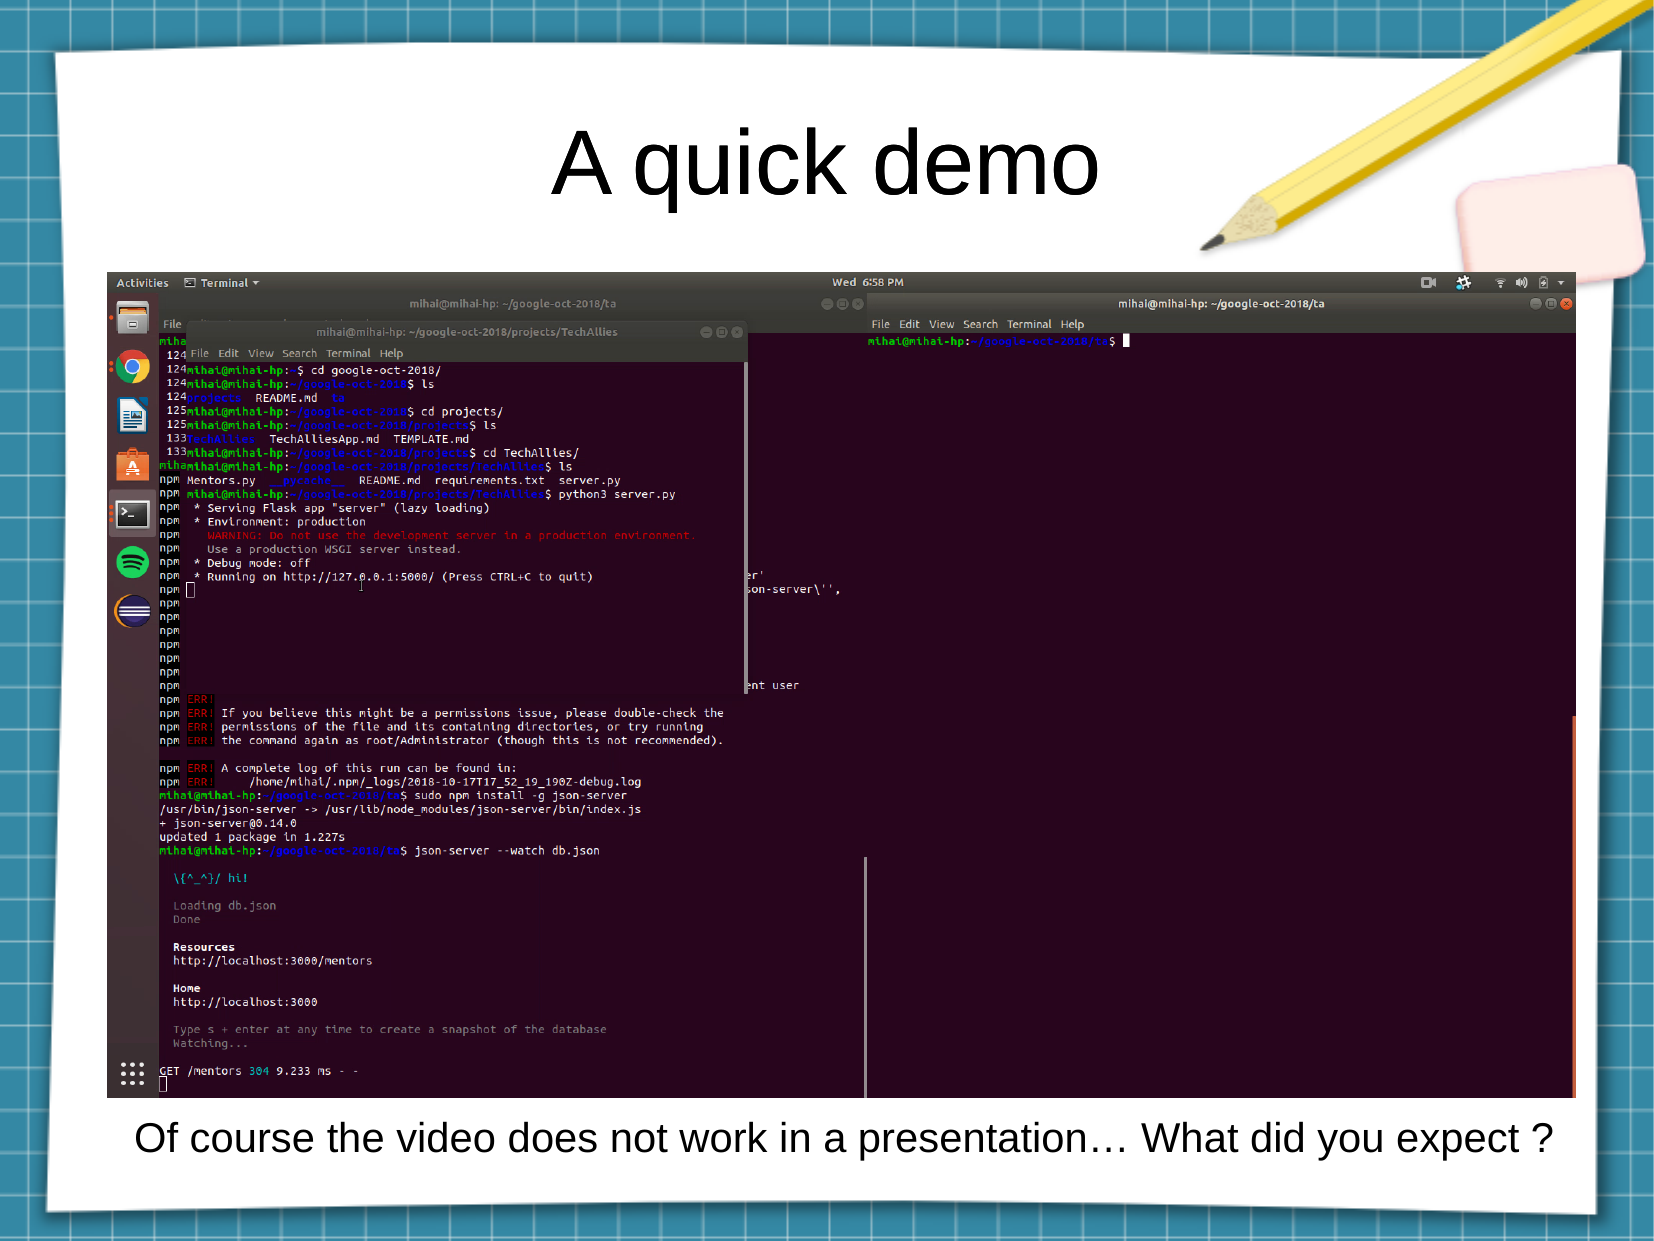

# A quick demo
A quick demo
Of course the video does not work in a presentation… What did you expect ?